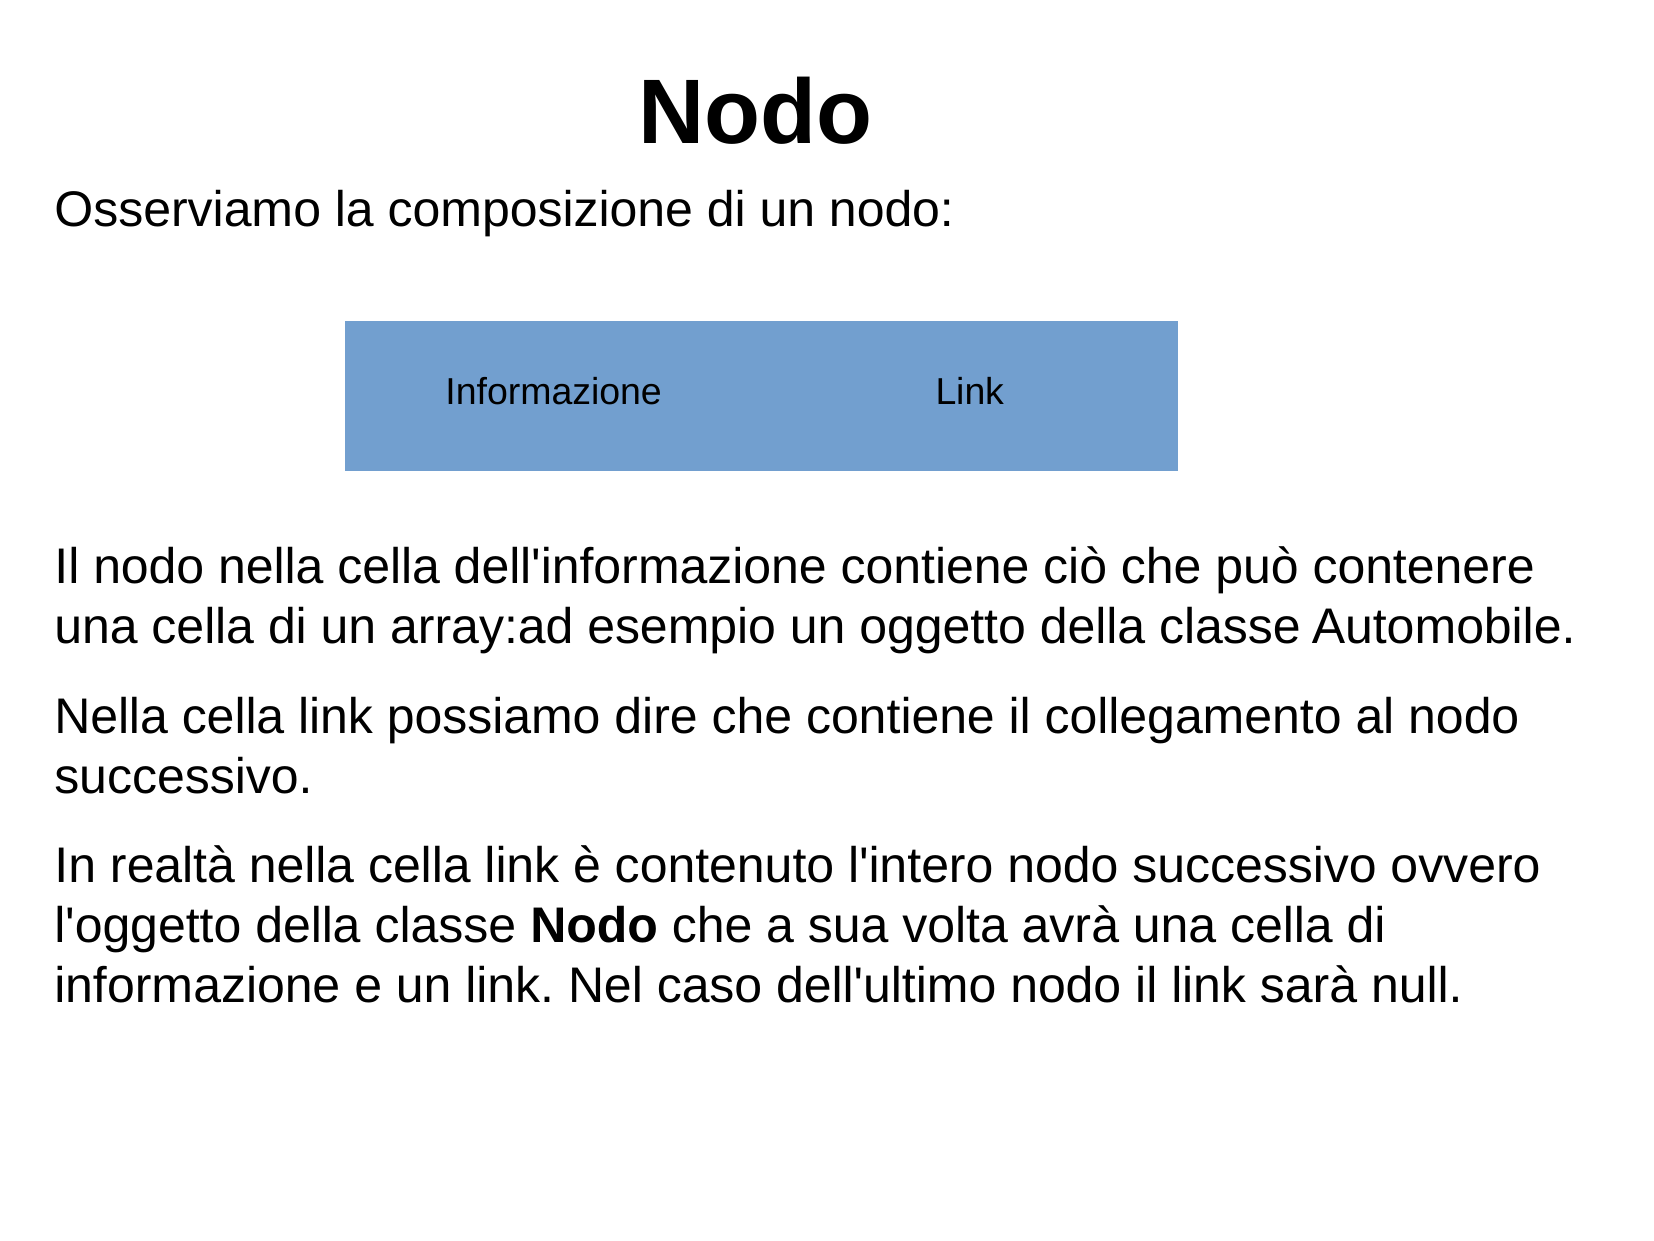

# Nodo
Osserviamo la composizione di un nodo:
Il nodo nella cella dell'informazione contiene ciò che può contenere una cella di un array:ad esempio un oggetto della classe Automobile.
Nella cella link possiamo dire che contiene il collegamento al nodo successivo.
In realtà nella cella link è contenuto l'intero nodo successivo ovvero l'oggetto della classe Nodo che a sua volta avrà una cella di informazione e un link. Nel caso dell'ultimo nodo il link sarà null.
| Informazione | Link |
| --- | --- |